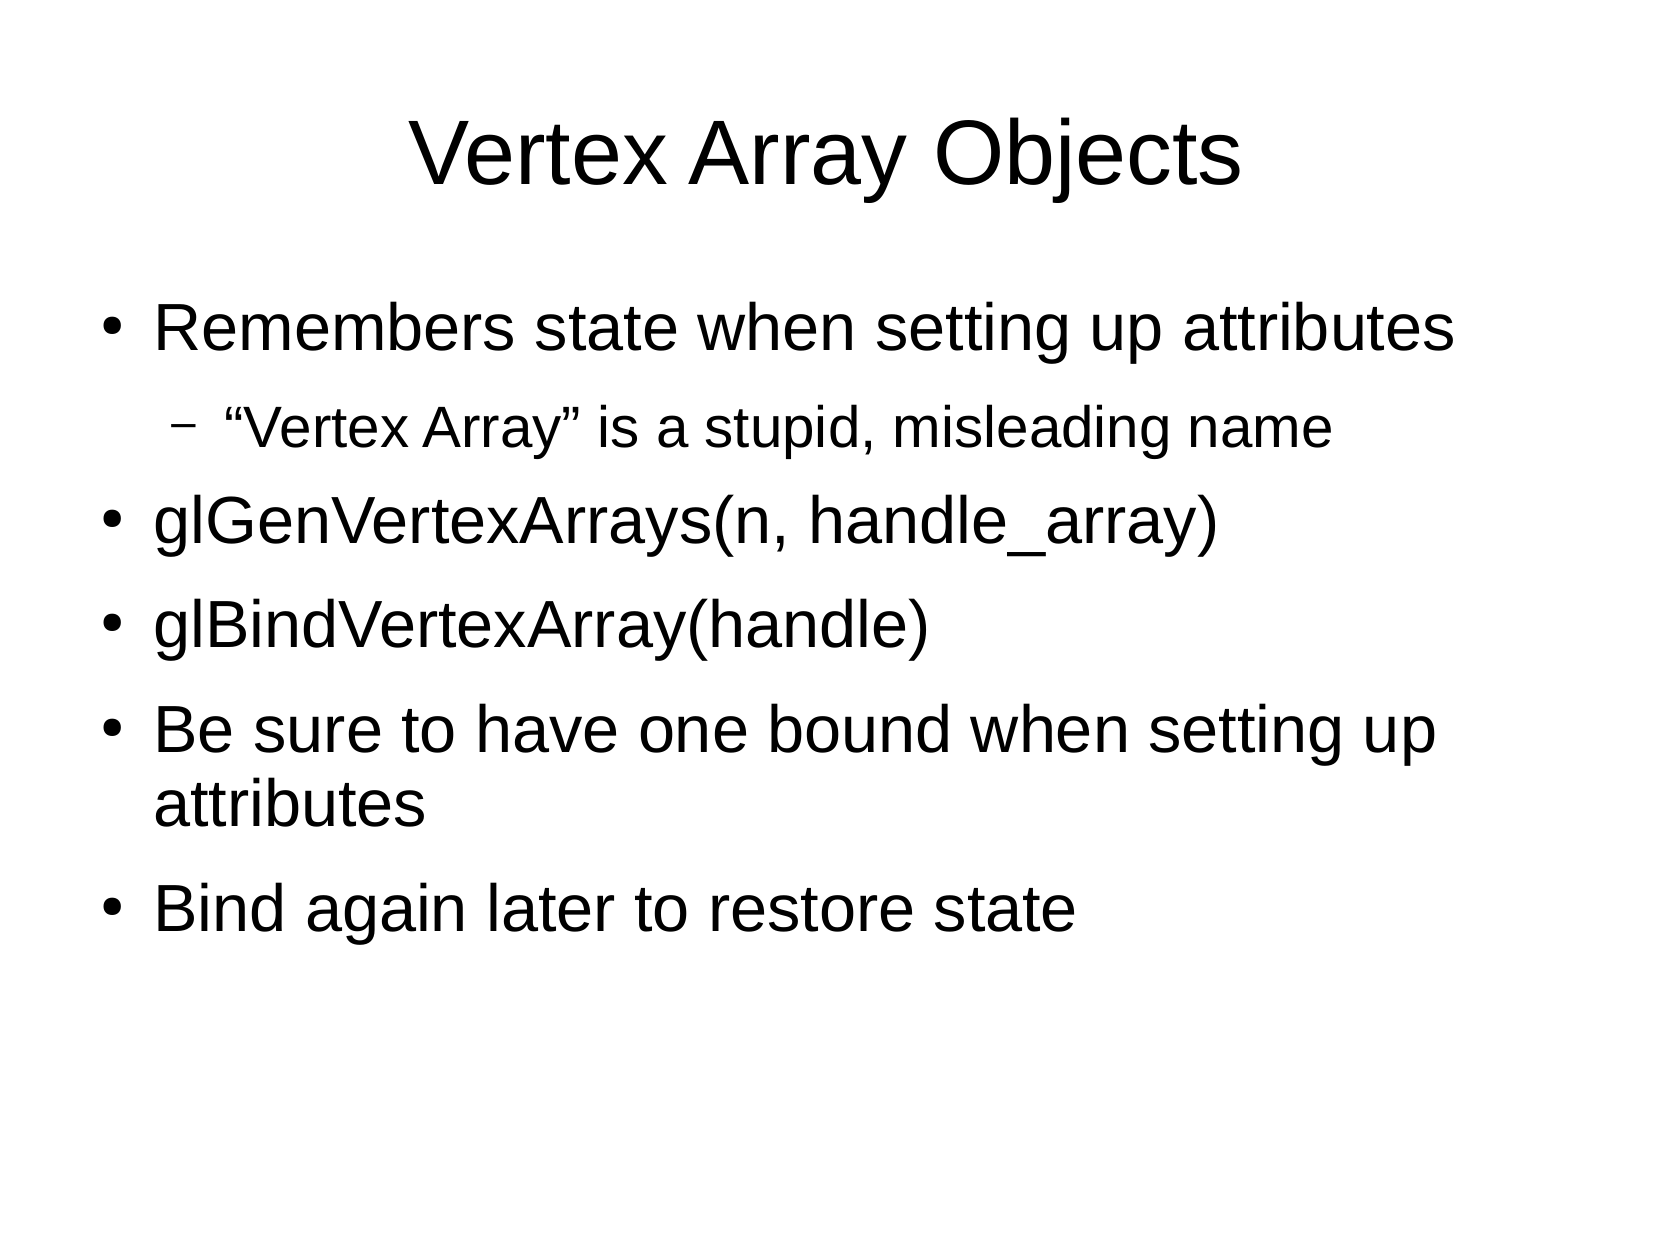

# Vertex Array Objects
Remembers state when setting up attributes
“Vertex Array” is a stupid, misleading name
glGenVertexArrays(n, handle_array)
glBindVertexArray(handle)
Be sure to have one bound when setting up attributes
Bind again later to restore state